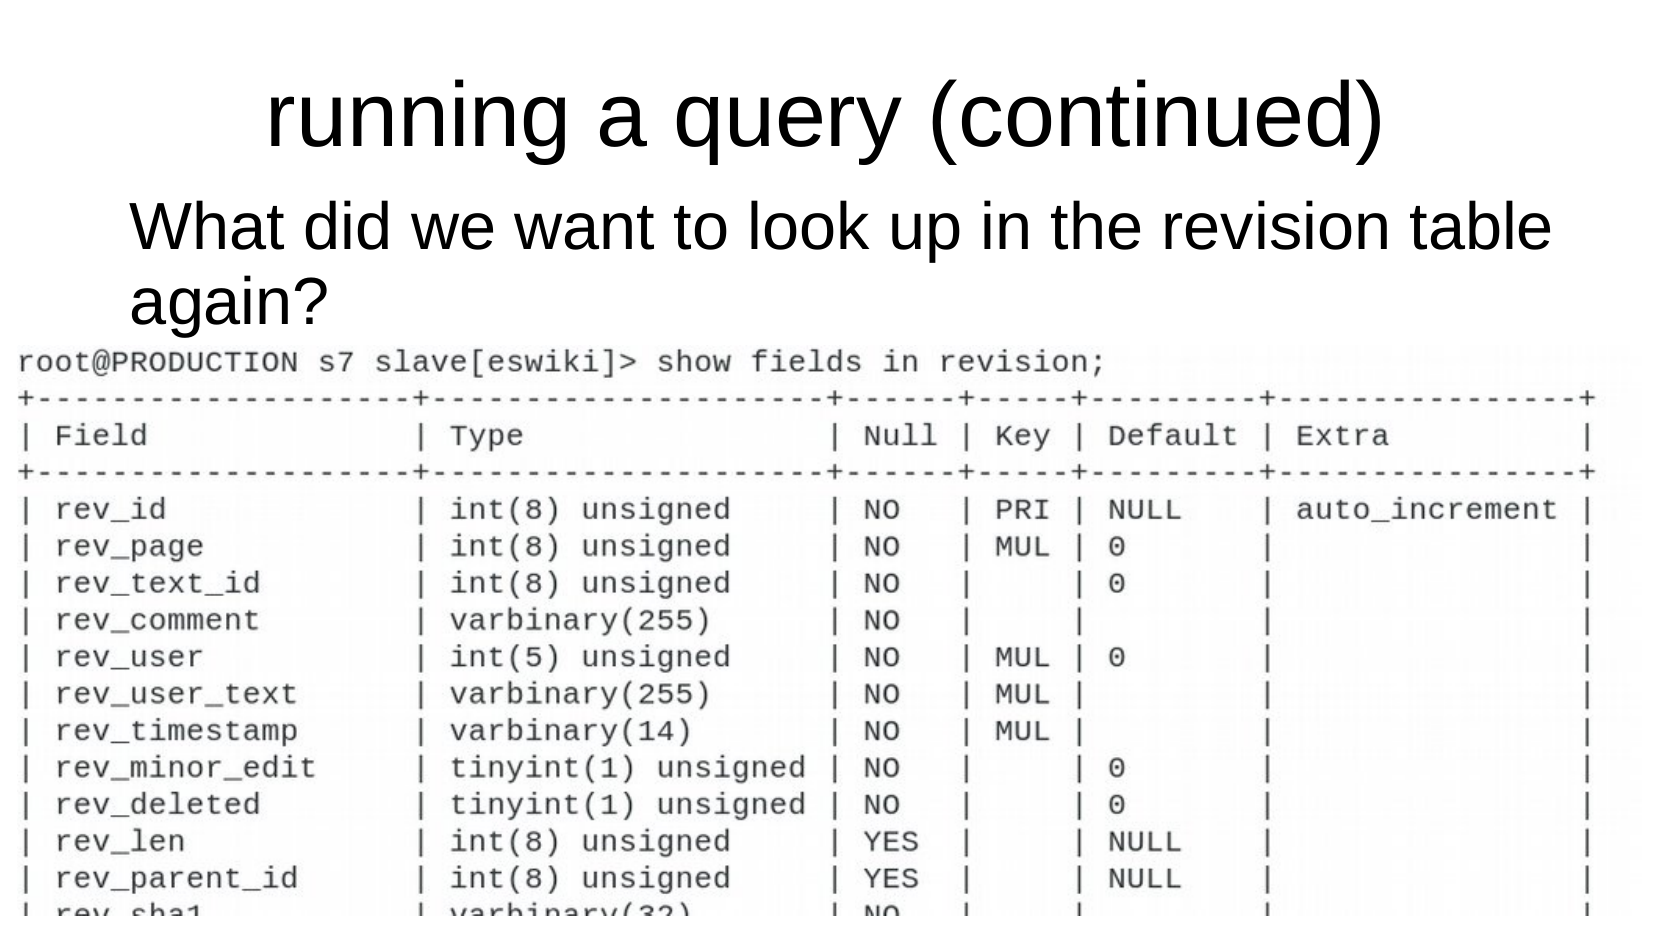

# running a query (continued)
What did we want to look up in the revision table again?